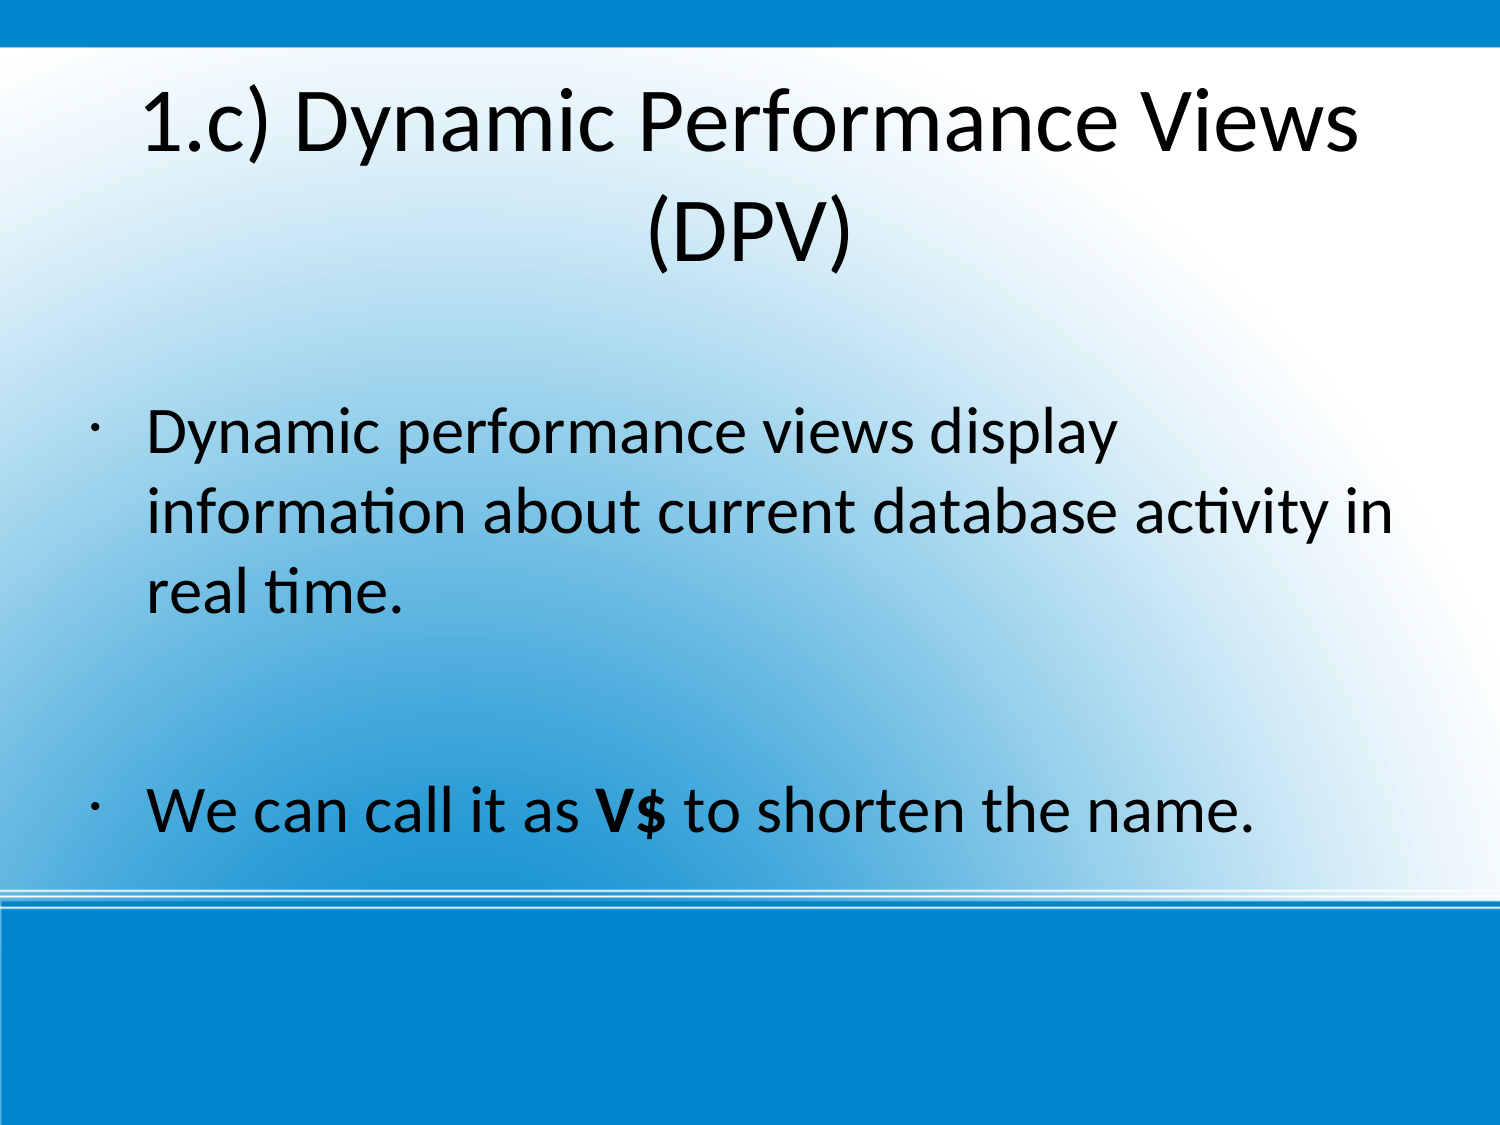

# 1.c) Dynamic Performance Views (DPV)
Dynamic performance views display information about current database activity in real time.
We can call it as V$ to shorten the name.